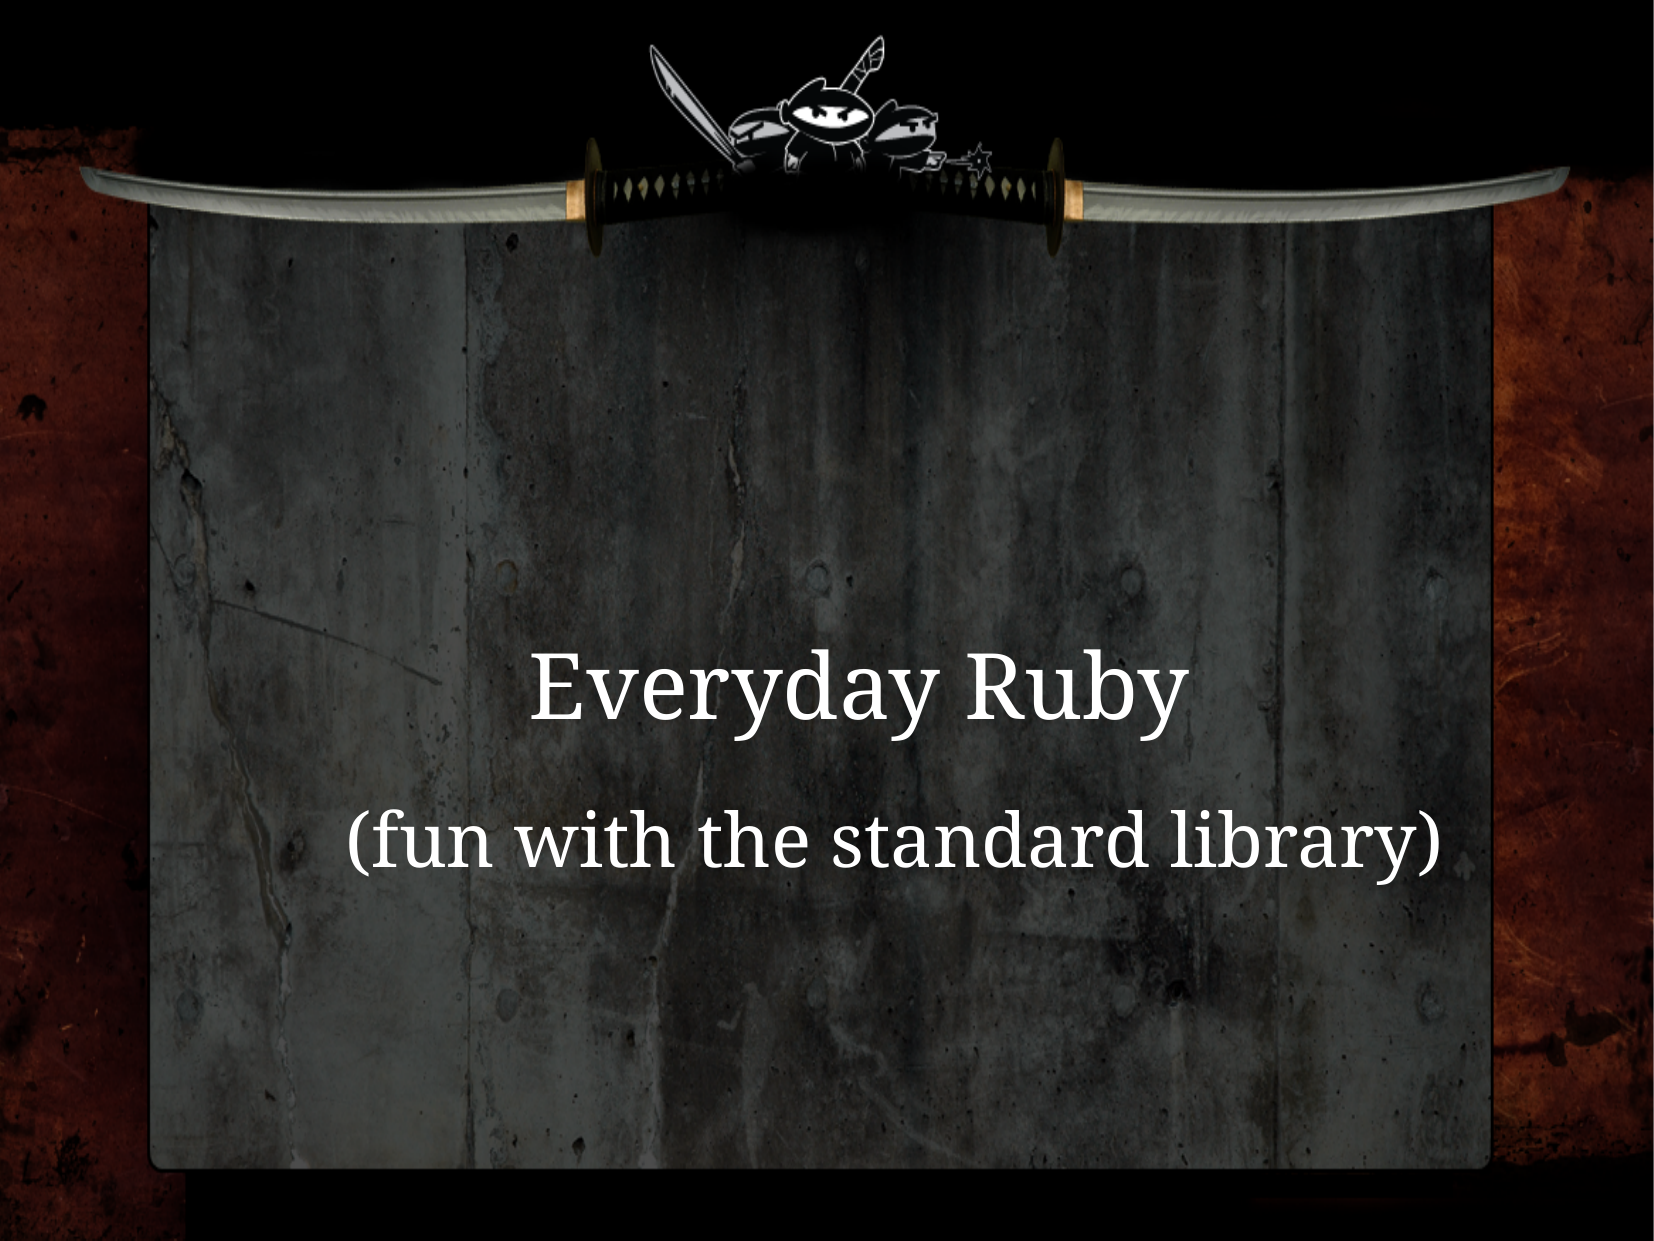

# Everyday Ruby
 (fun with the standard library)